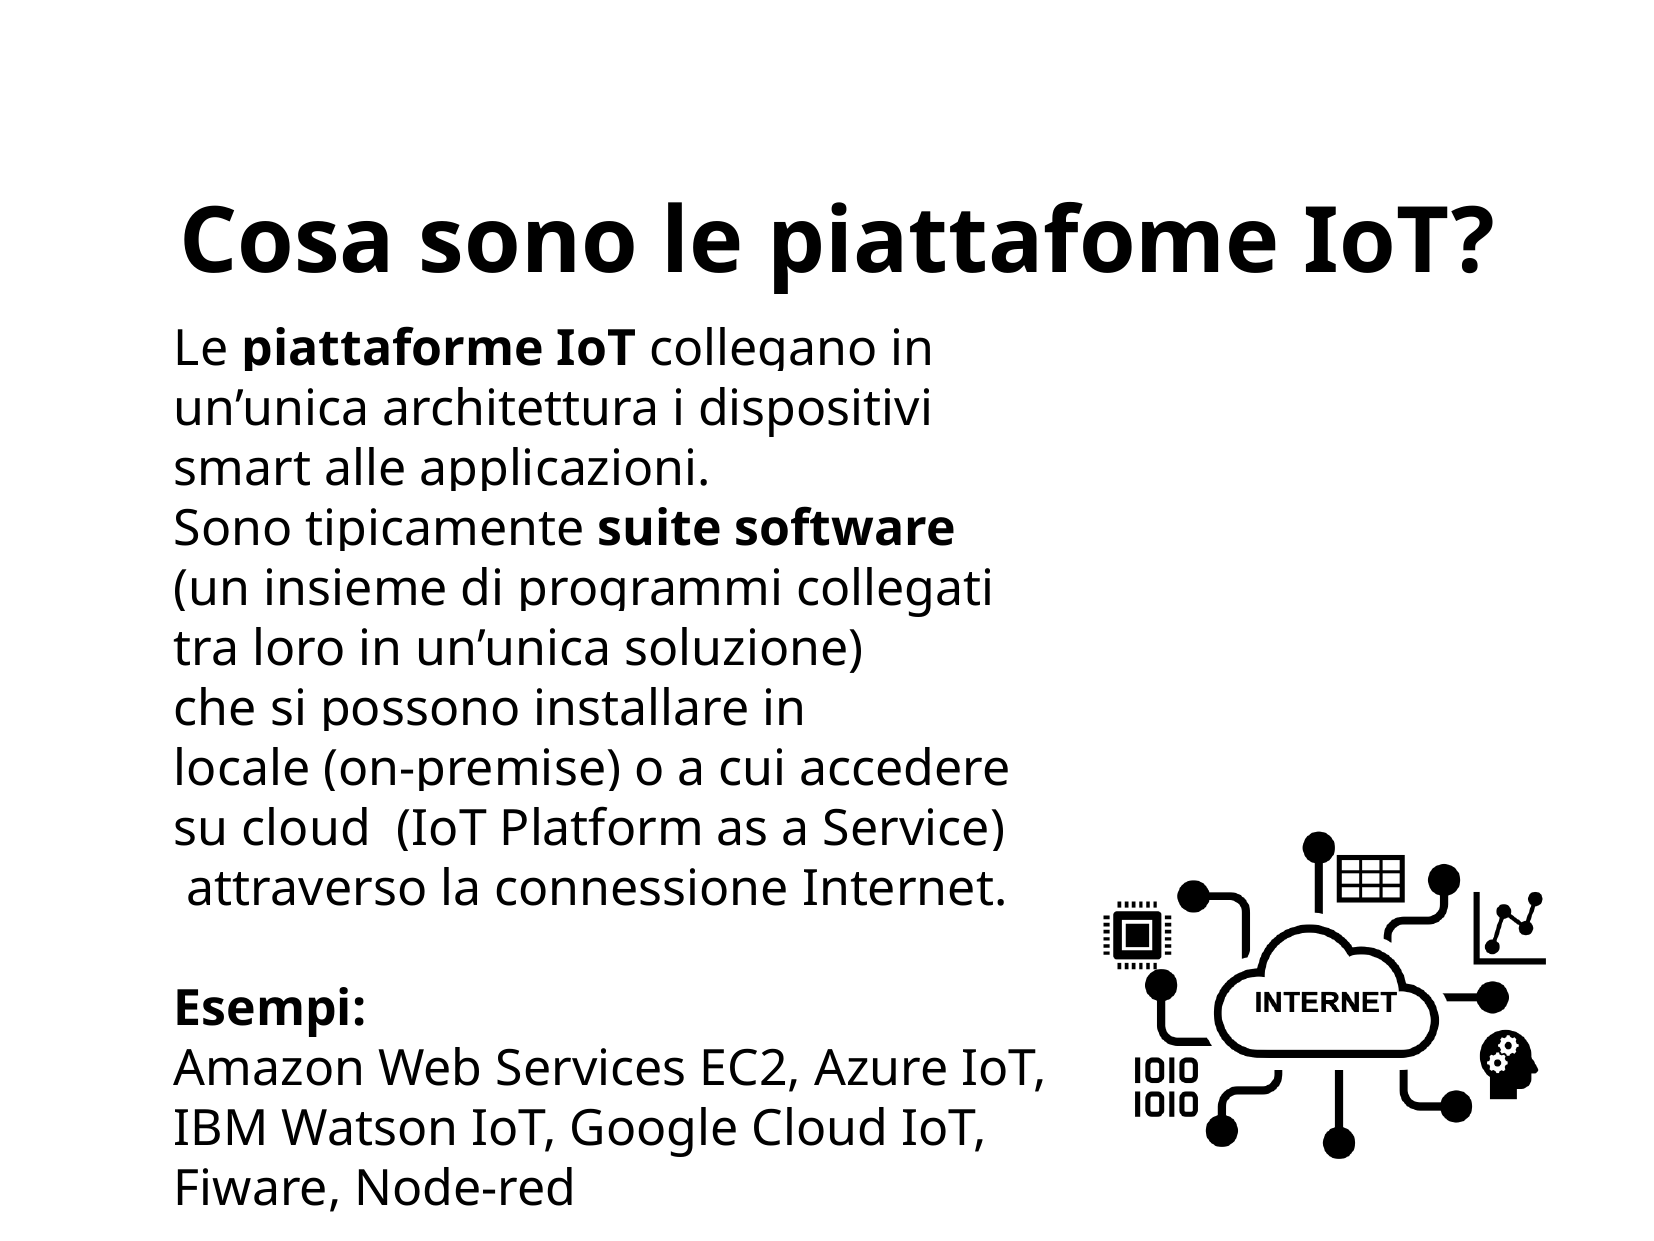

Cosa sono le piattafome IoT?
Le piattaforme IoT collegano in
un’unica architettura i dispositivi
smart alle applicazioni.
Sono tipicamente suite software
(un insieme di programmi collegati
tra loro in un’unica soluzione)
che si possono installare in
locale (on-premise) o a cui accedere
su cloud (IoT Platform as a Service)
 attraverso la connessione Internet.
Esempi:
Amazon Web Services EC2, Azure IoT,
IBM Watson IoT, Google Cloud IoT,
Fiware, Node-red